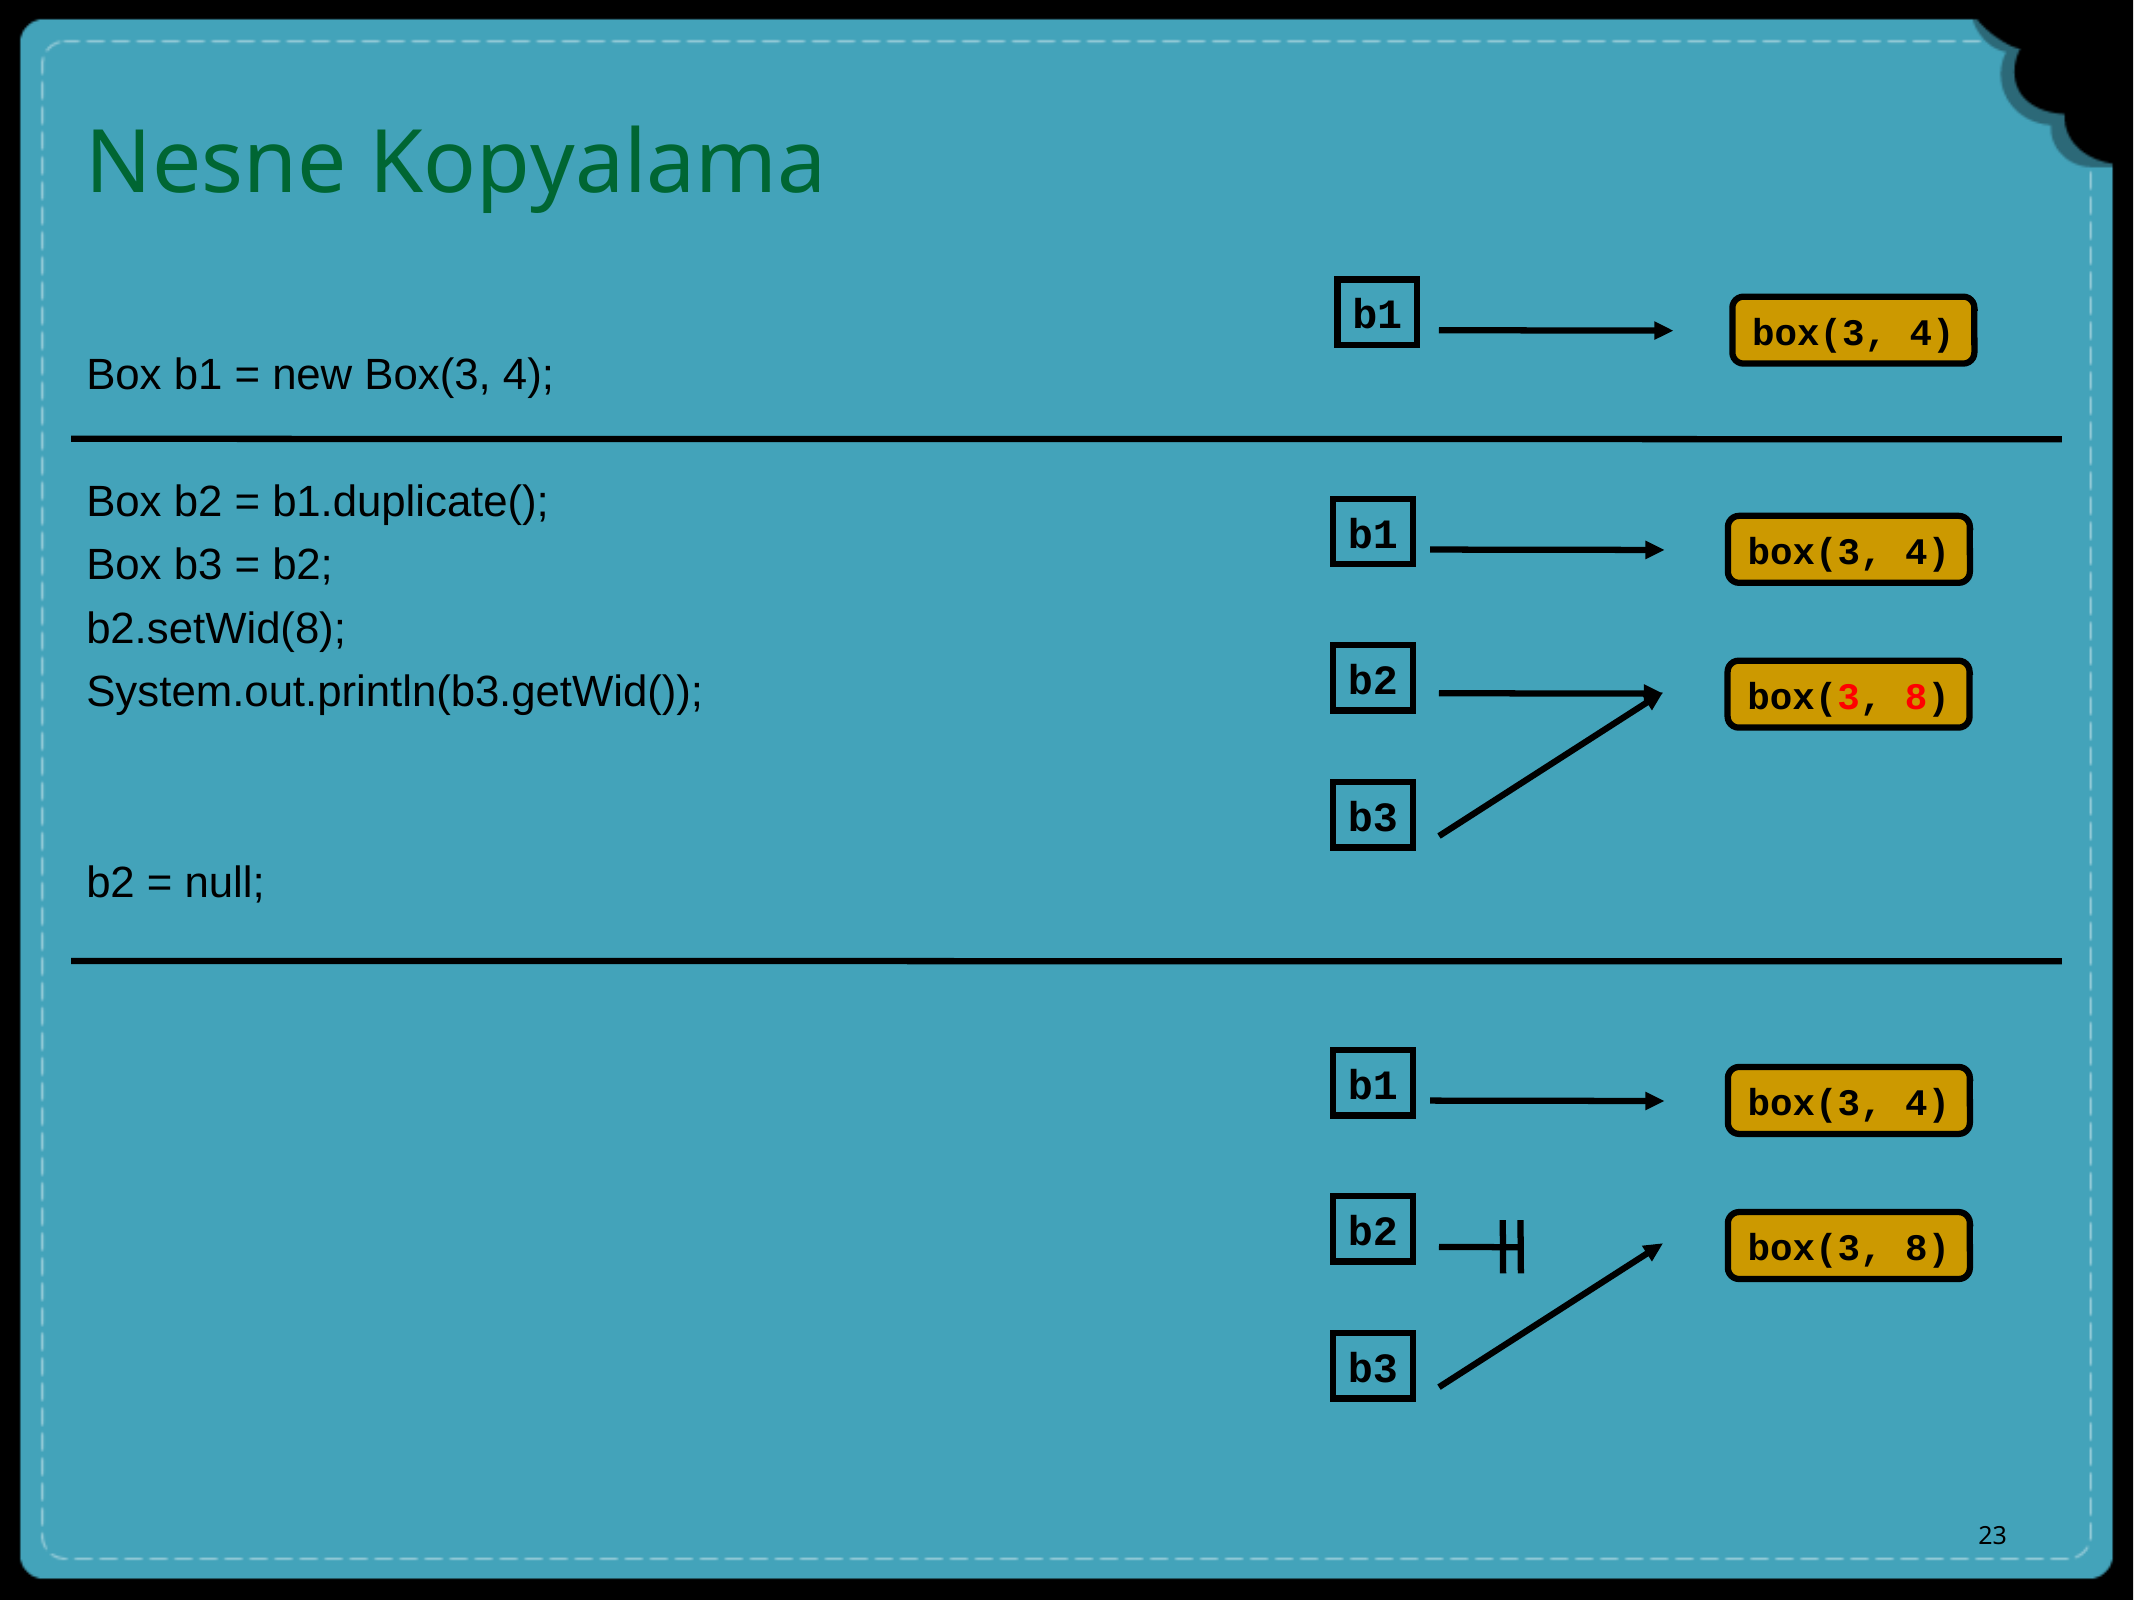

Nesne Kopyalama
b1
box(3, 4)
Box b1 = new Box(3, 4);
Box b2 = b1.duplicate();
Box b3 = b2;
b2.setWid(8);
System.out.println(b3.getWid());
b2 = null;
b1
box(3, 4)
b2
box(3, 8)
b3
b1
box(3, 4)
b2
box(3, 8)
b3
23